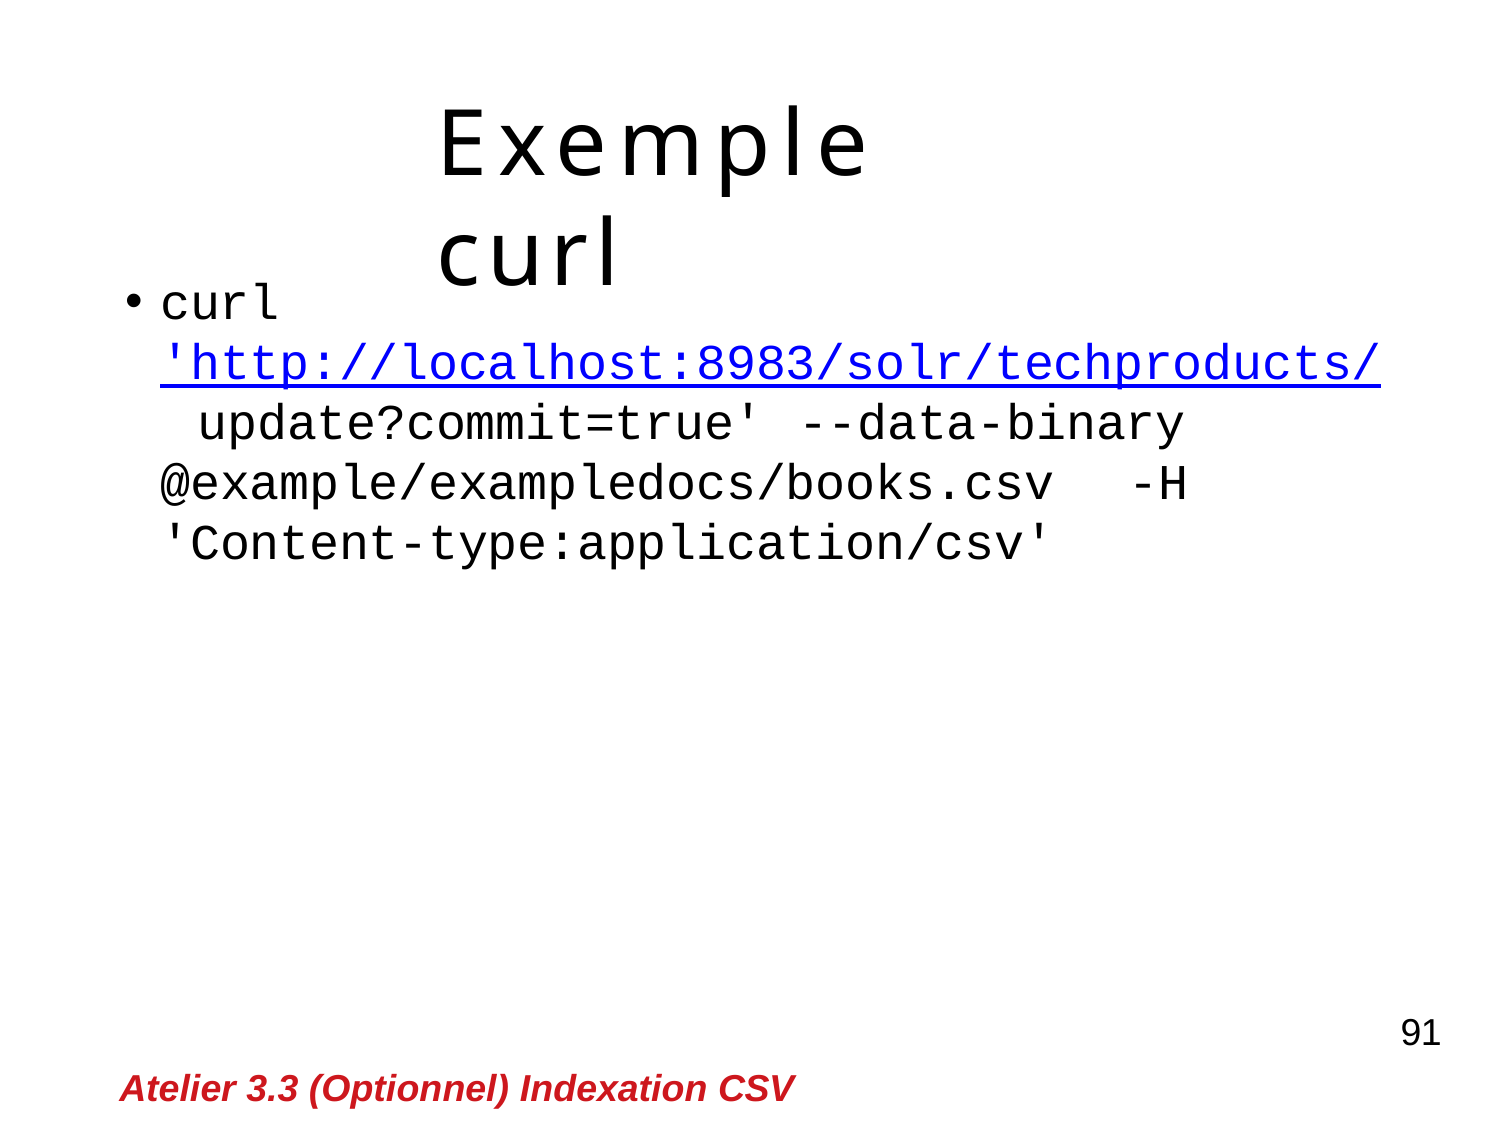

# Exemple	curl
curl 	'http://localhost:8983/solr/techproducts/ 	update?commit=true'	--data-binary 	@example/exampledocs/books.csv	-H 	'Content-type:application/csv'
91
Atelier 3.3 (Optionnel) Indexation CSV